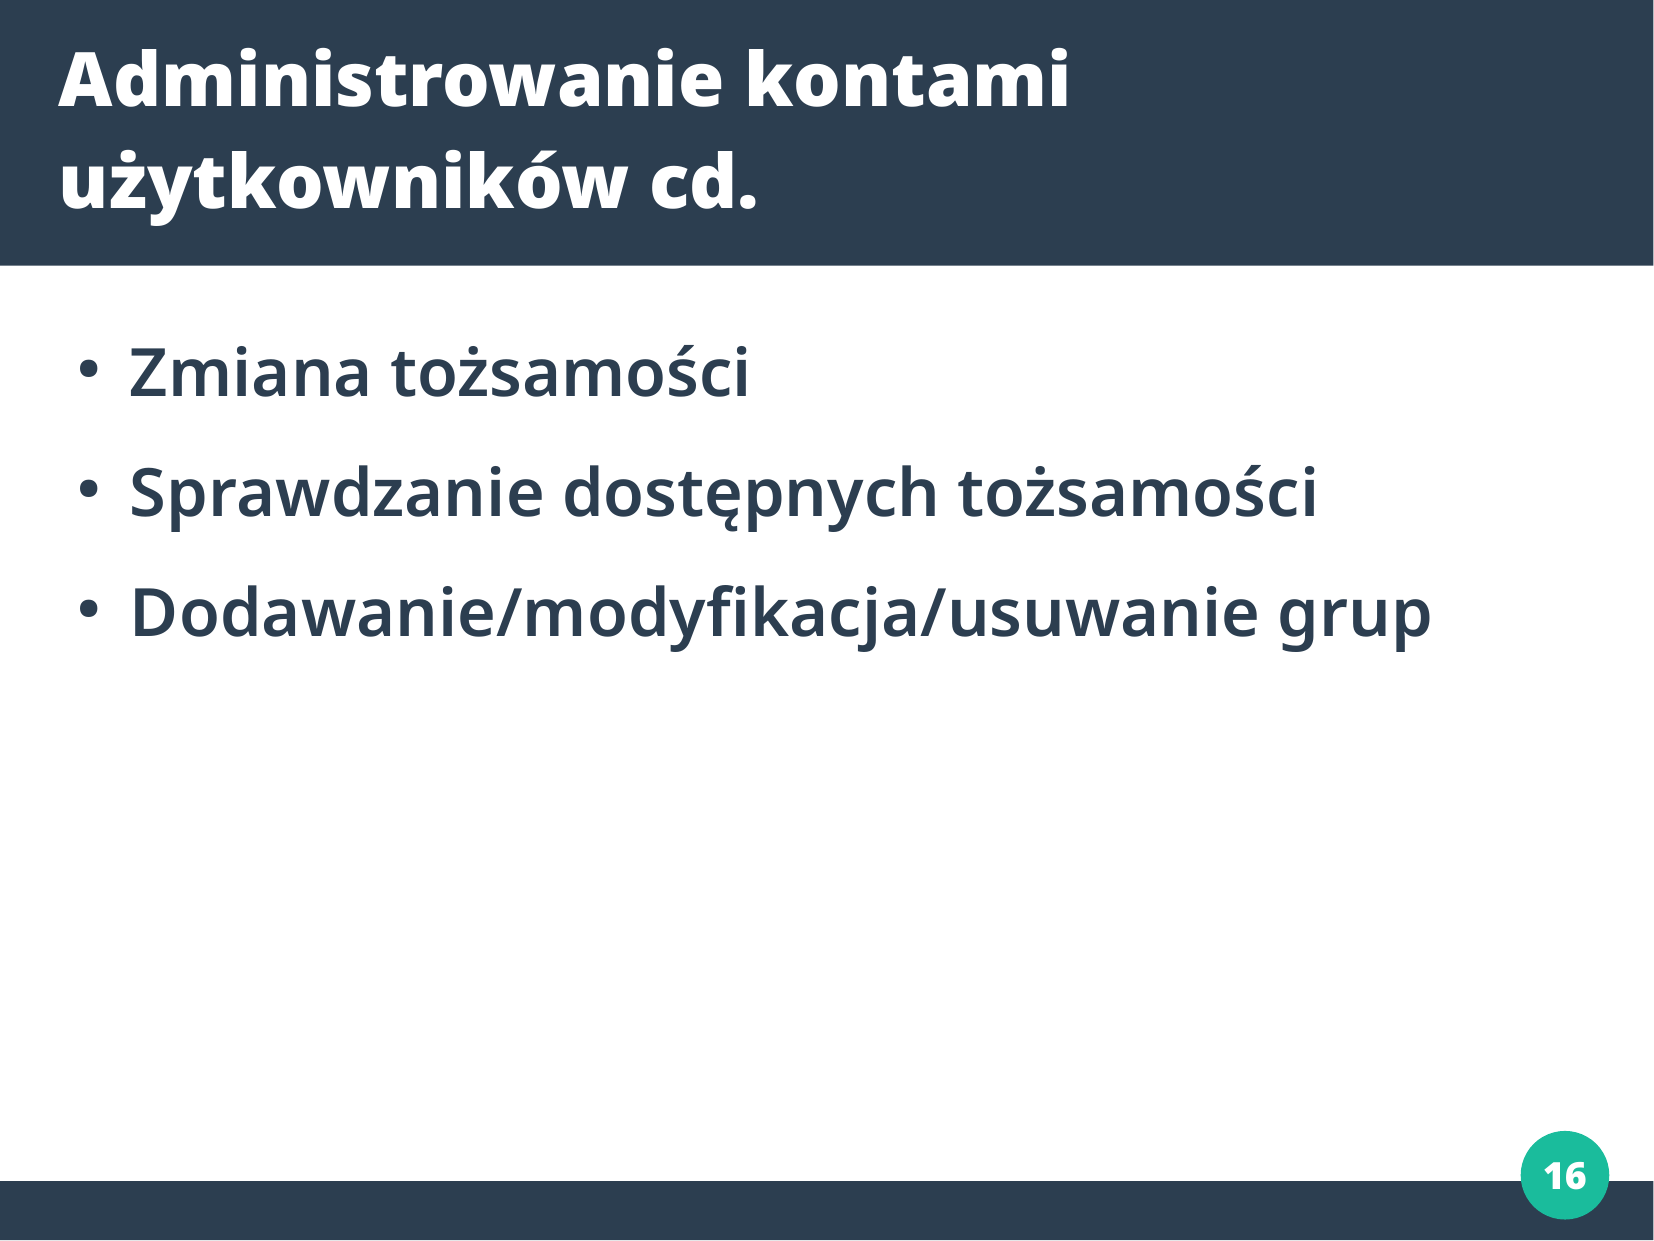

# Administrowanie kontami użytkowników cd.
Zmiana tożsamości
Sprawdzanie dostępnych tożsamości
Dodawanie/modyfikacja/usuwanie grup
16